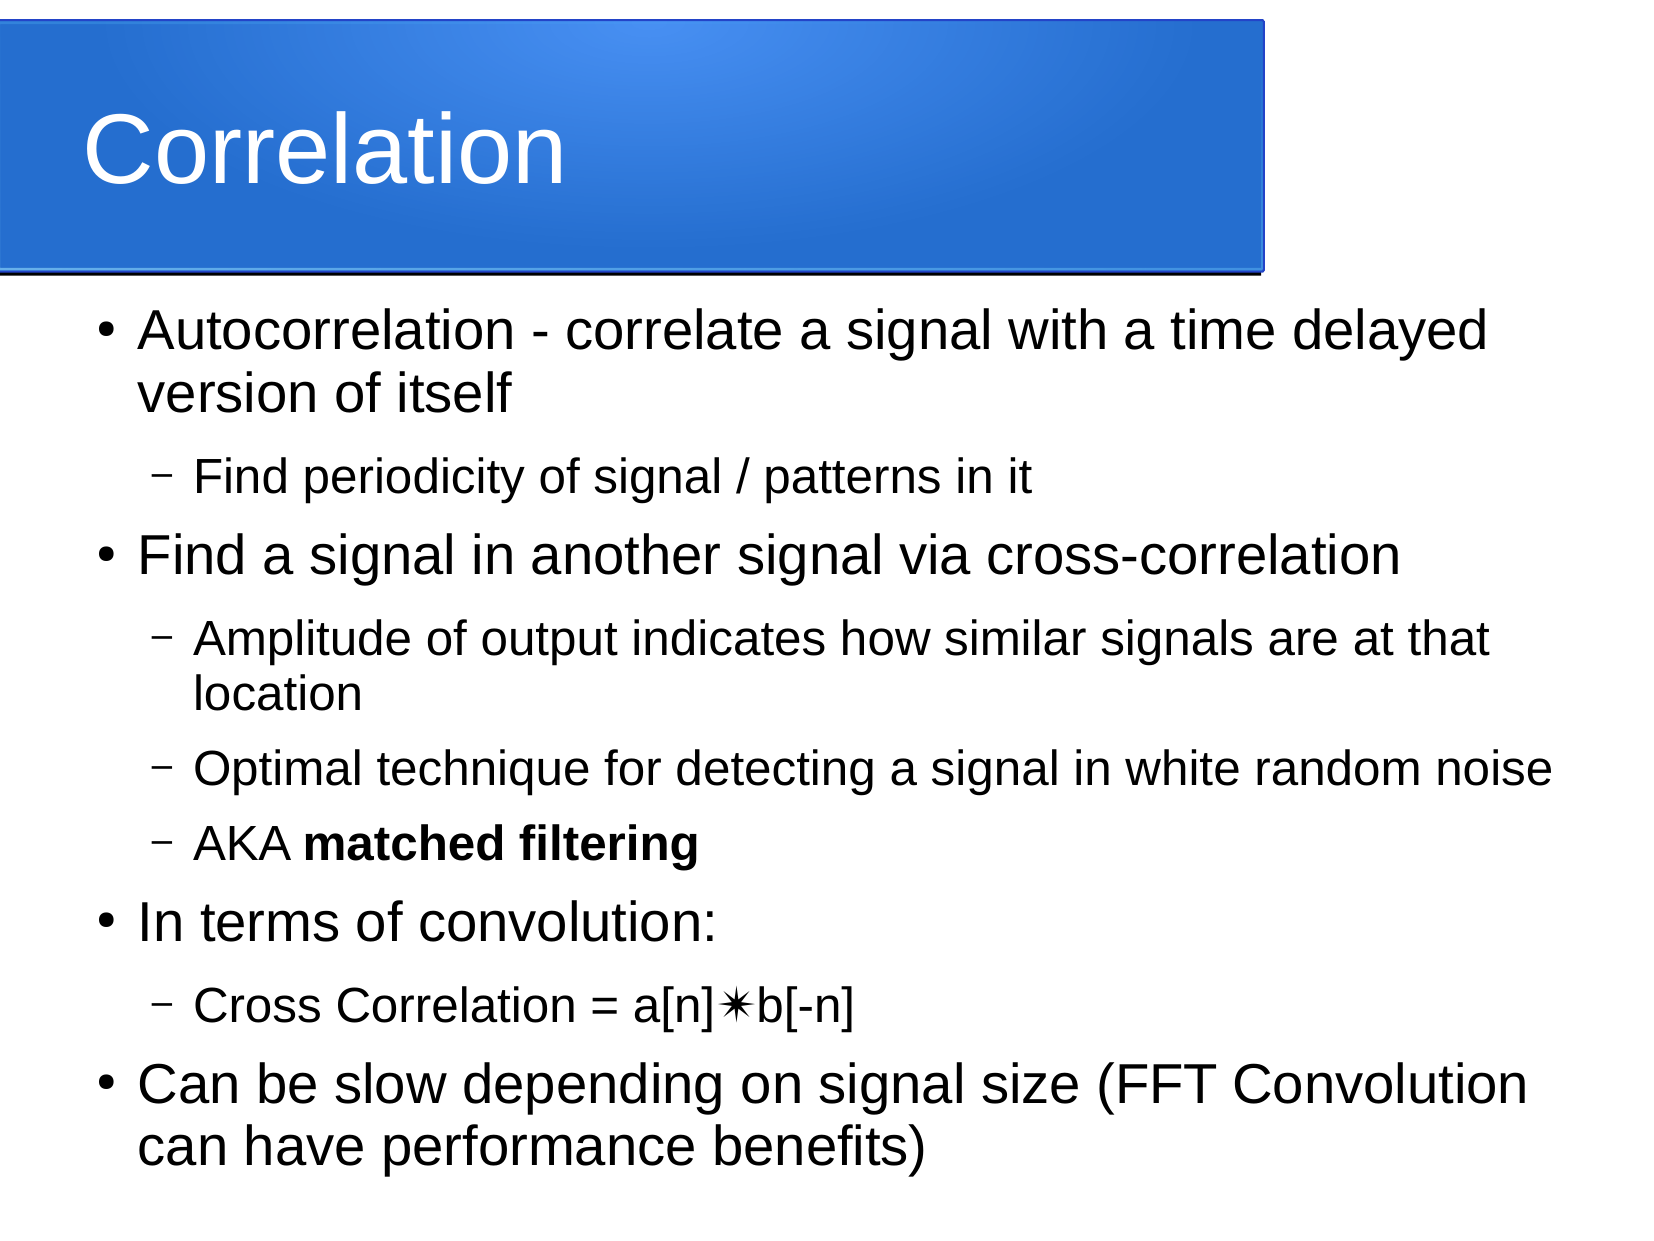

# Correlation
Autocorrelation - correlate a signal with a time delayed version of itself
Find periodicity of signal / patterns in it
Find a signal in another signal via cross-correlation
Amplitude of output indicates how similar signals are at that location
Optimal technique for detecting a signal in white random noise
AKA matched filtering
In terms of convolution:
Cross Correlation = a[n]✴b[-n]
Can be slow depending on signal size (FFT Convolution can have performance benefits)